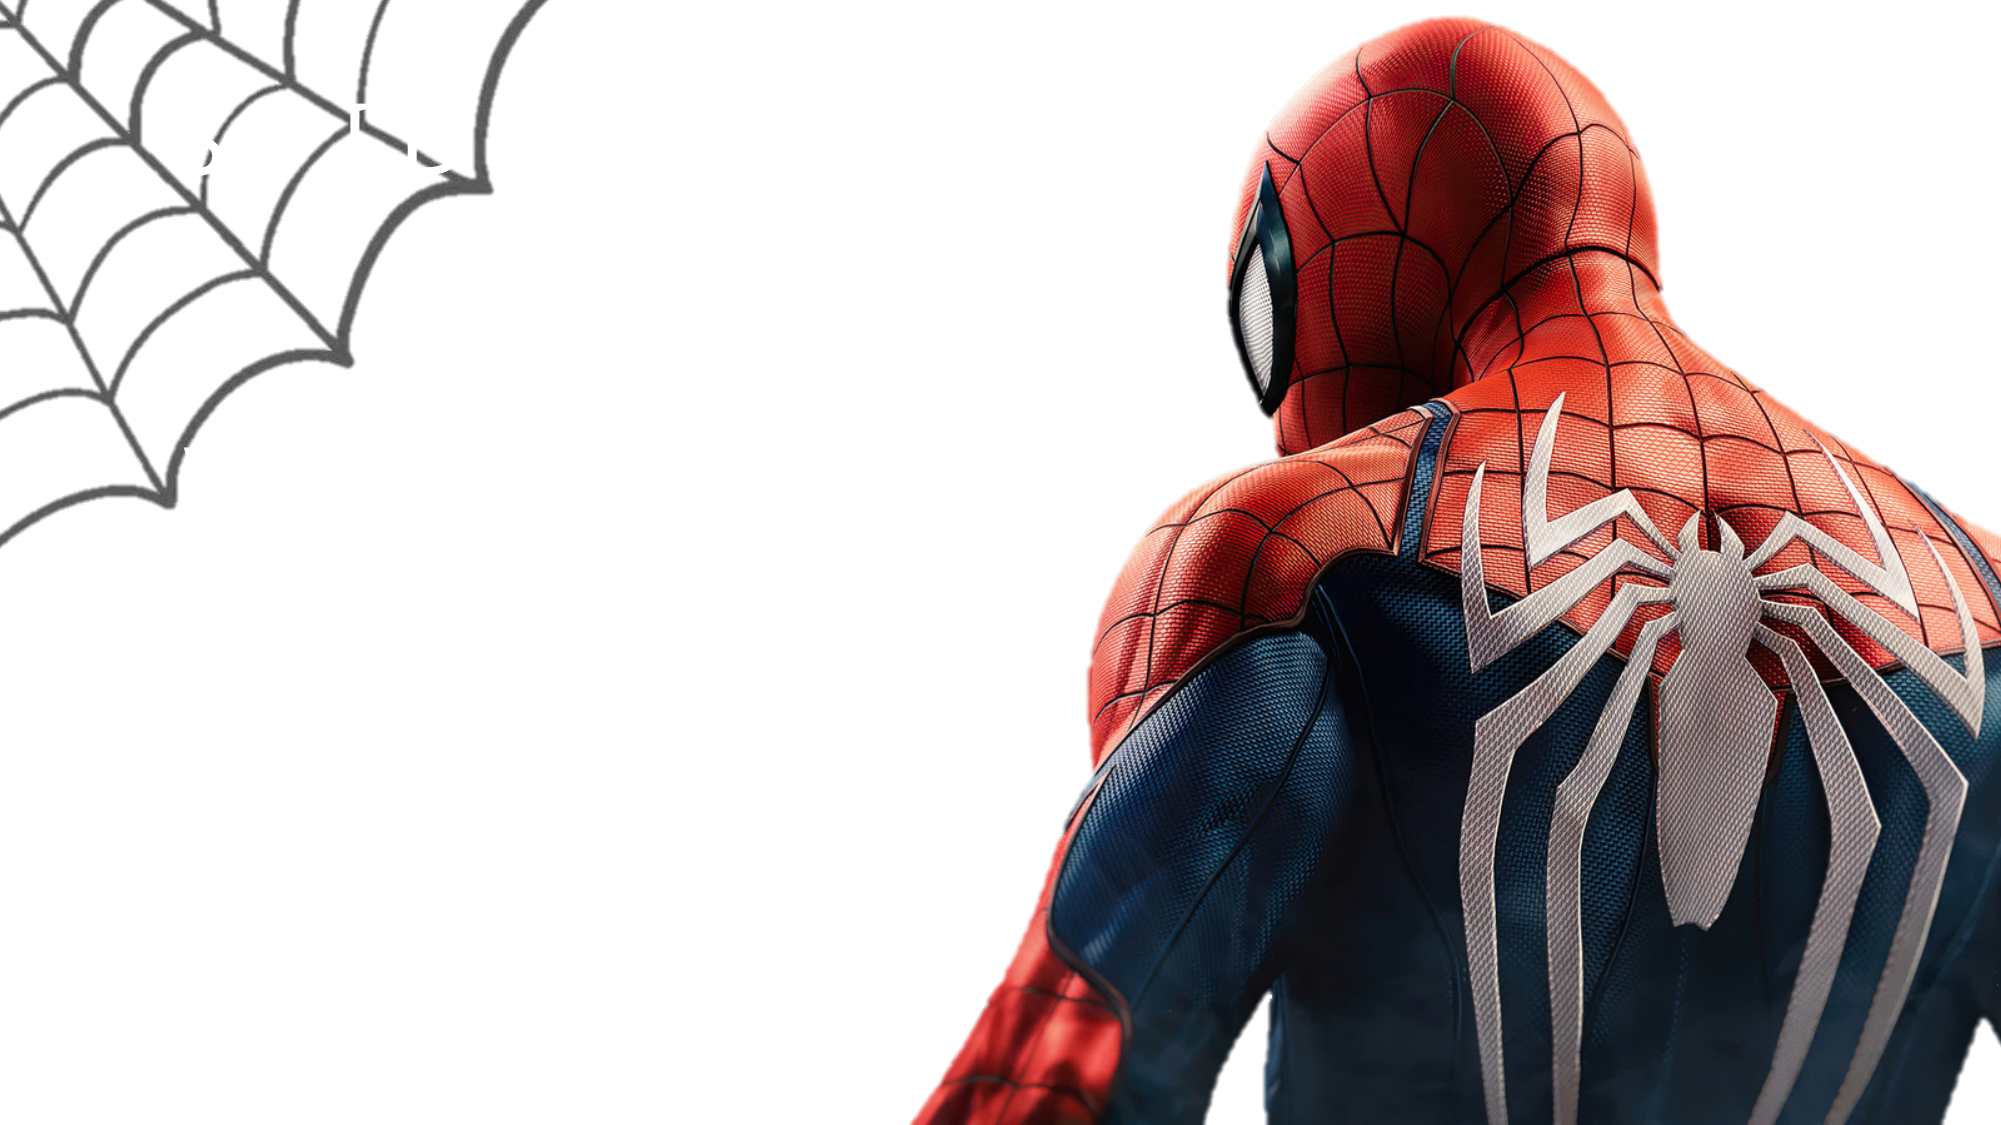

S P I D E R M A N
WITH GREAT POWERS, COMES GREAT RESPONSIBILITIES